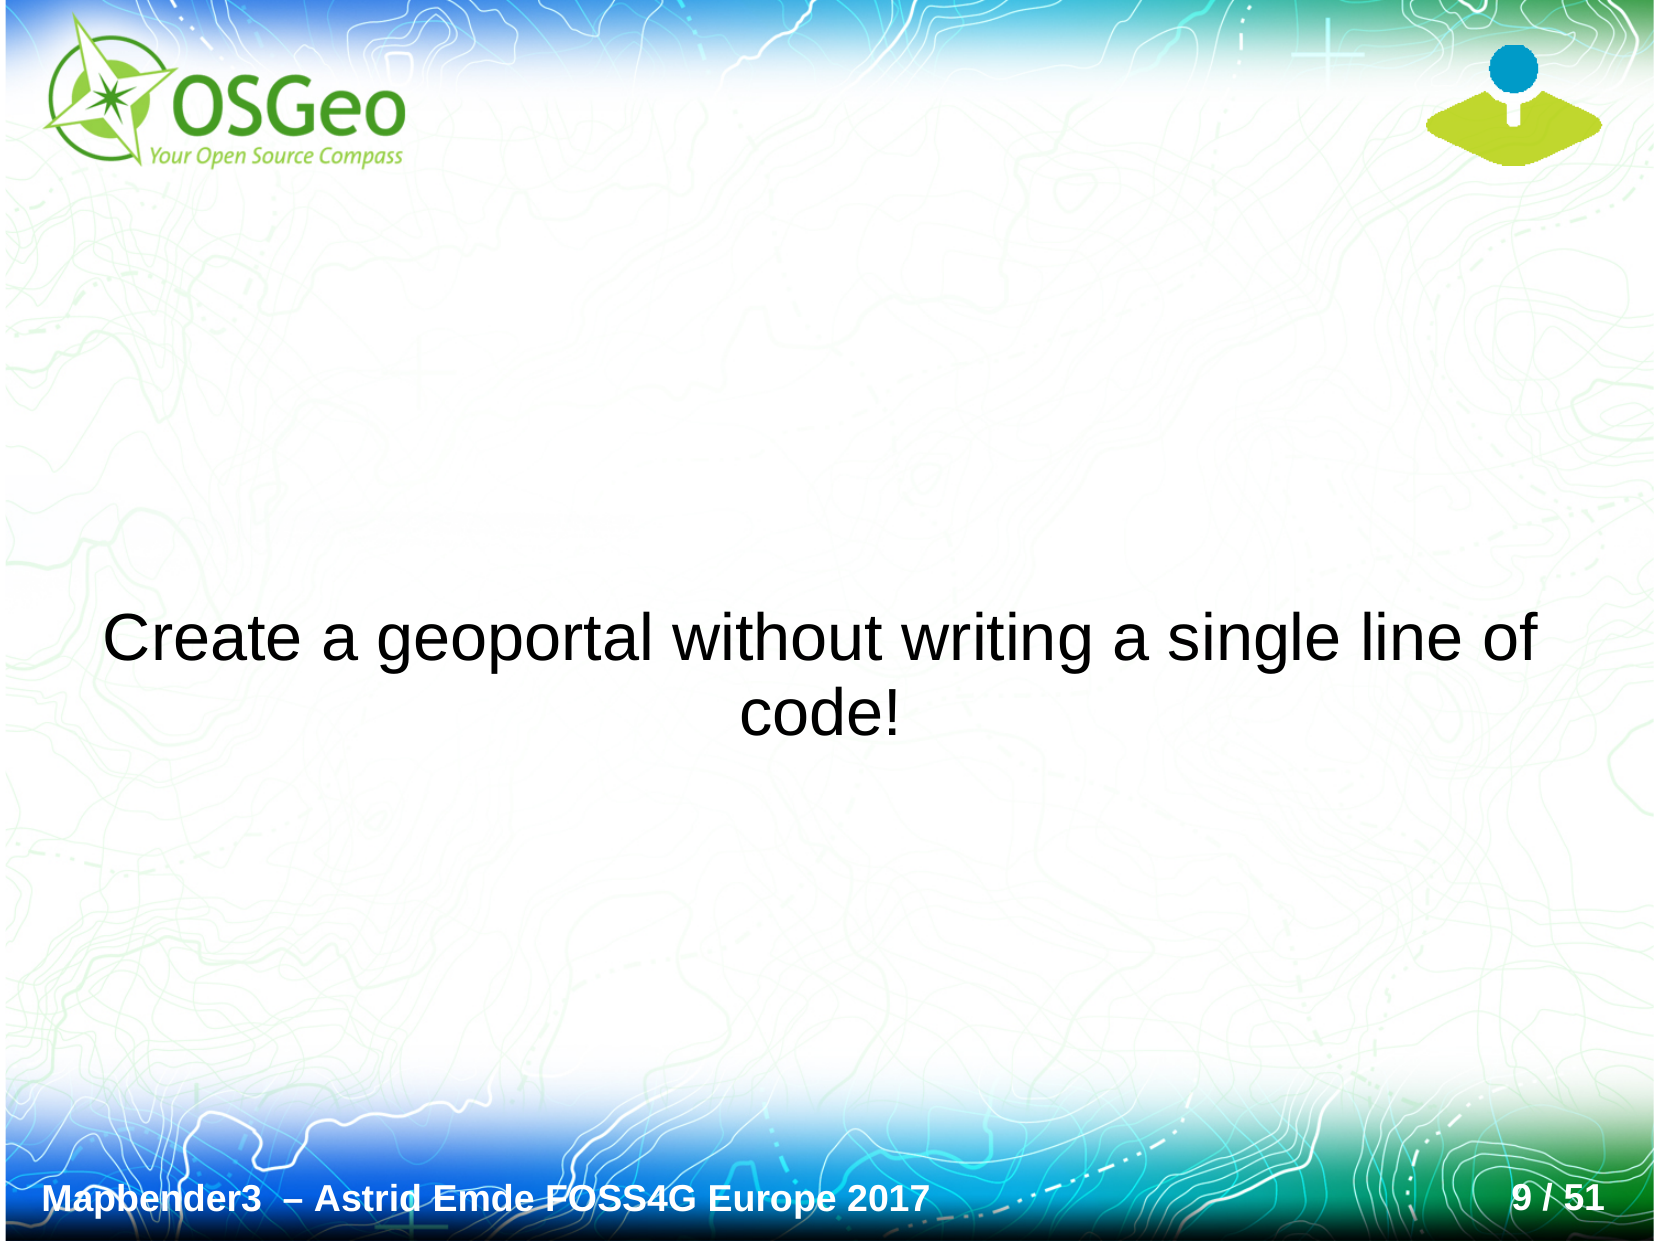

# Create a geoportal without writing a single line of code!